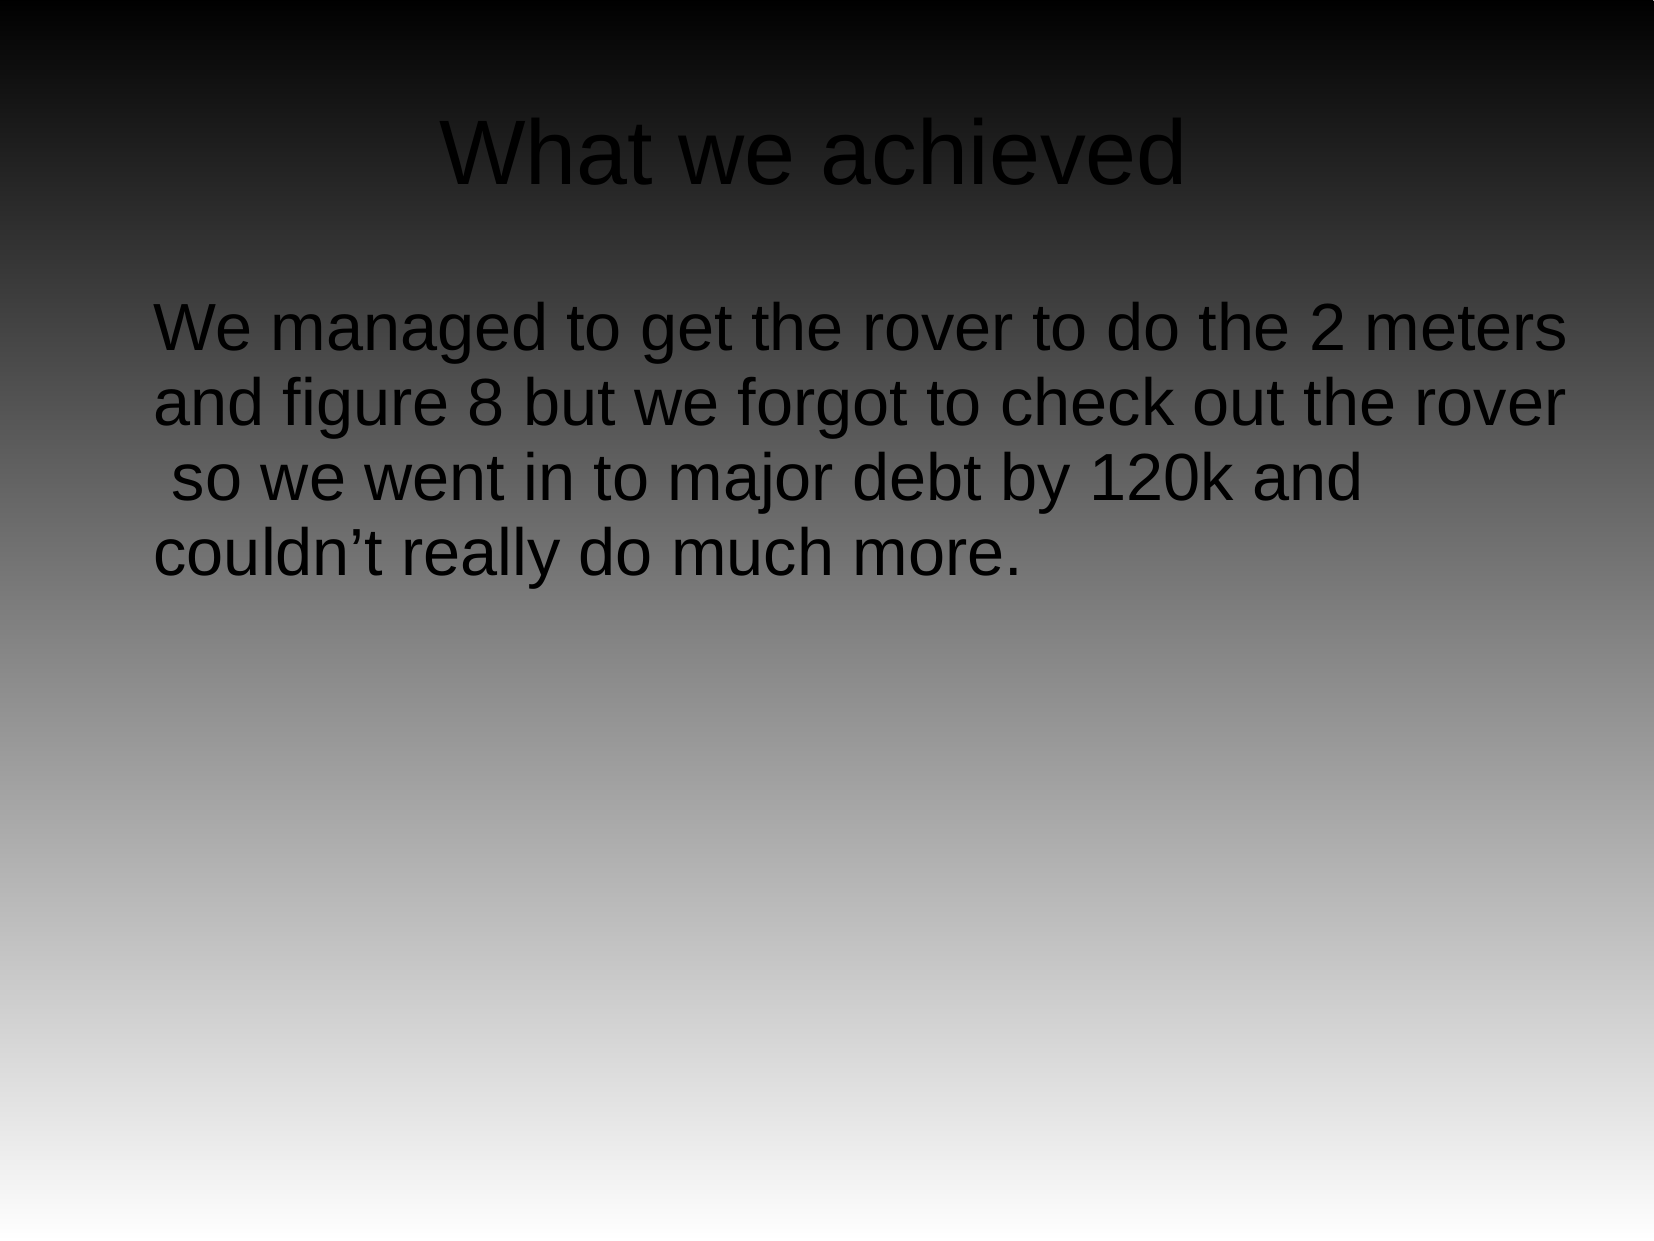

# What we achieved
We managed to get the rover to do the 2 meters and figure 8 but we forgot to check out the rover so we went in to major debt by 120k and couldn’t really do much more.